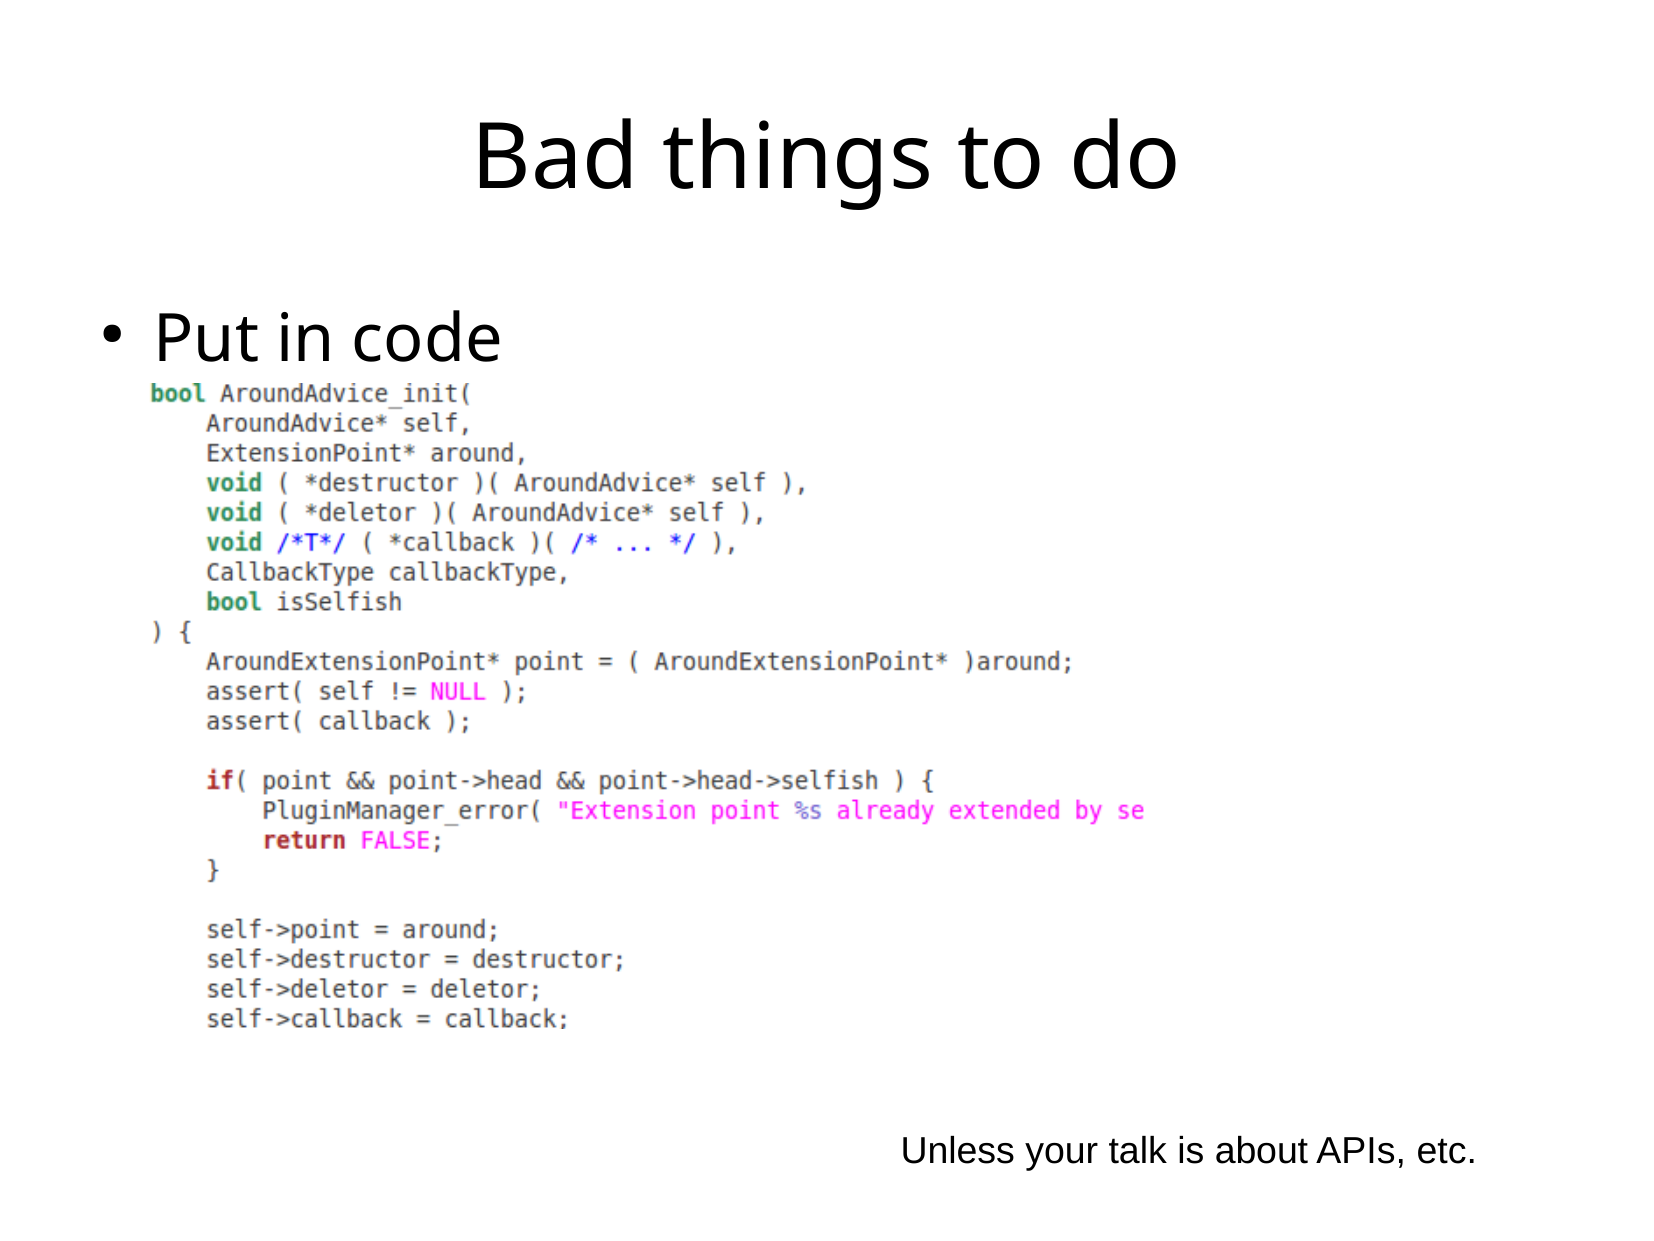

# Bad things to do
Put in code
Unless your talk is about APIs, etc.